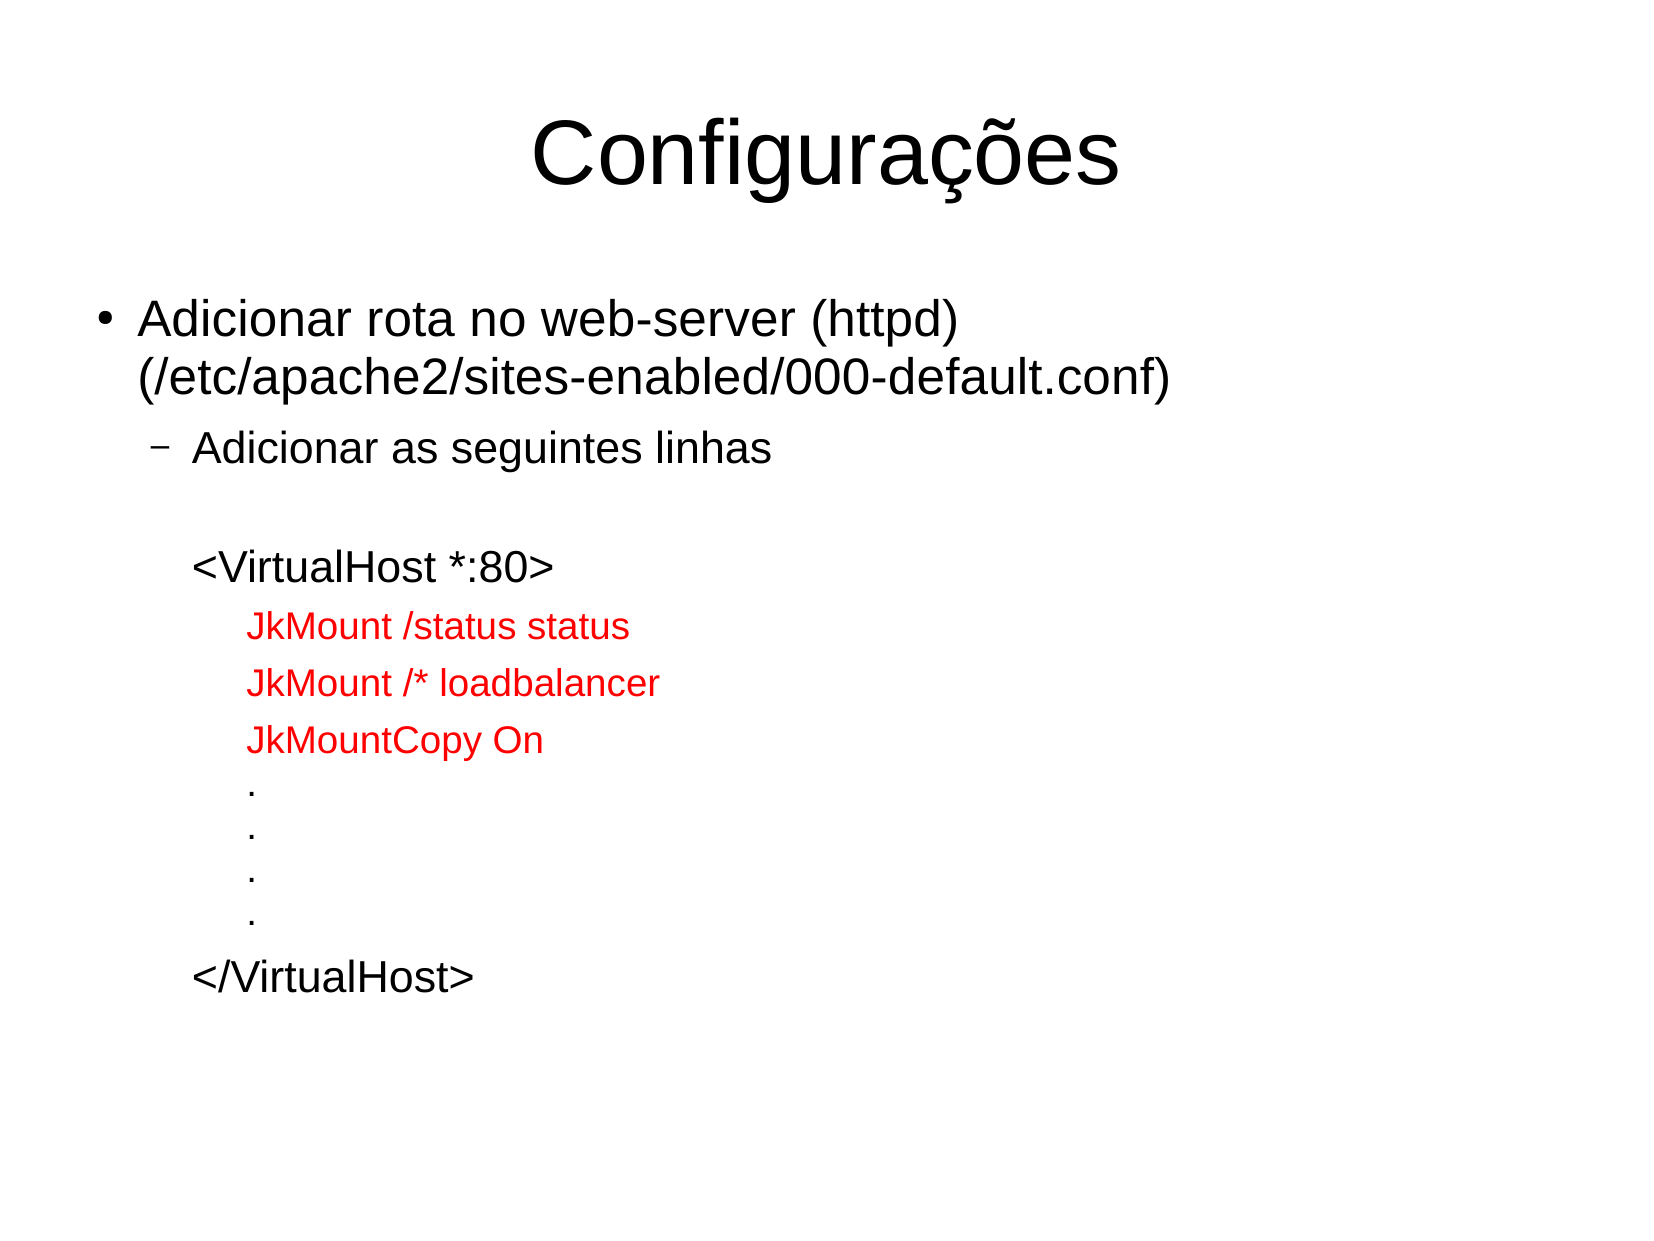

# Configurações
Adicionar rota no web-server (httpd)
(/etc/apache2/sites-enabled/000-default.conf)
Adicionar as seguintes linhas
<VirtualHost *:80>
JkMount /status status
JkMount /* loadbalancer
JkMountCopy On
.
.
.
.
</VirtualHost>